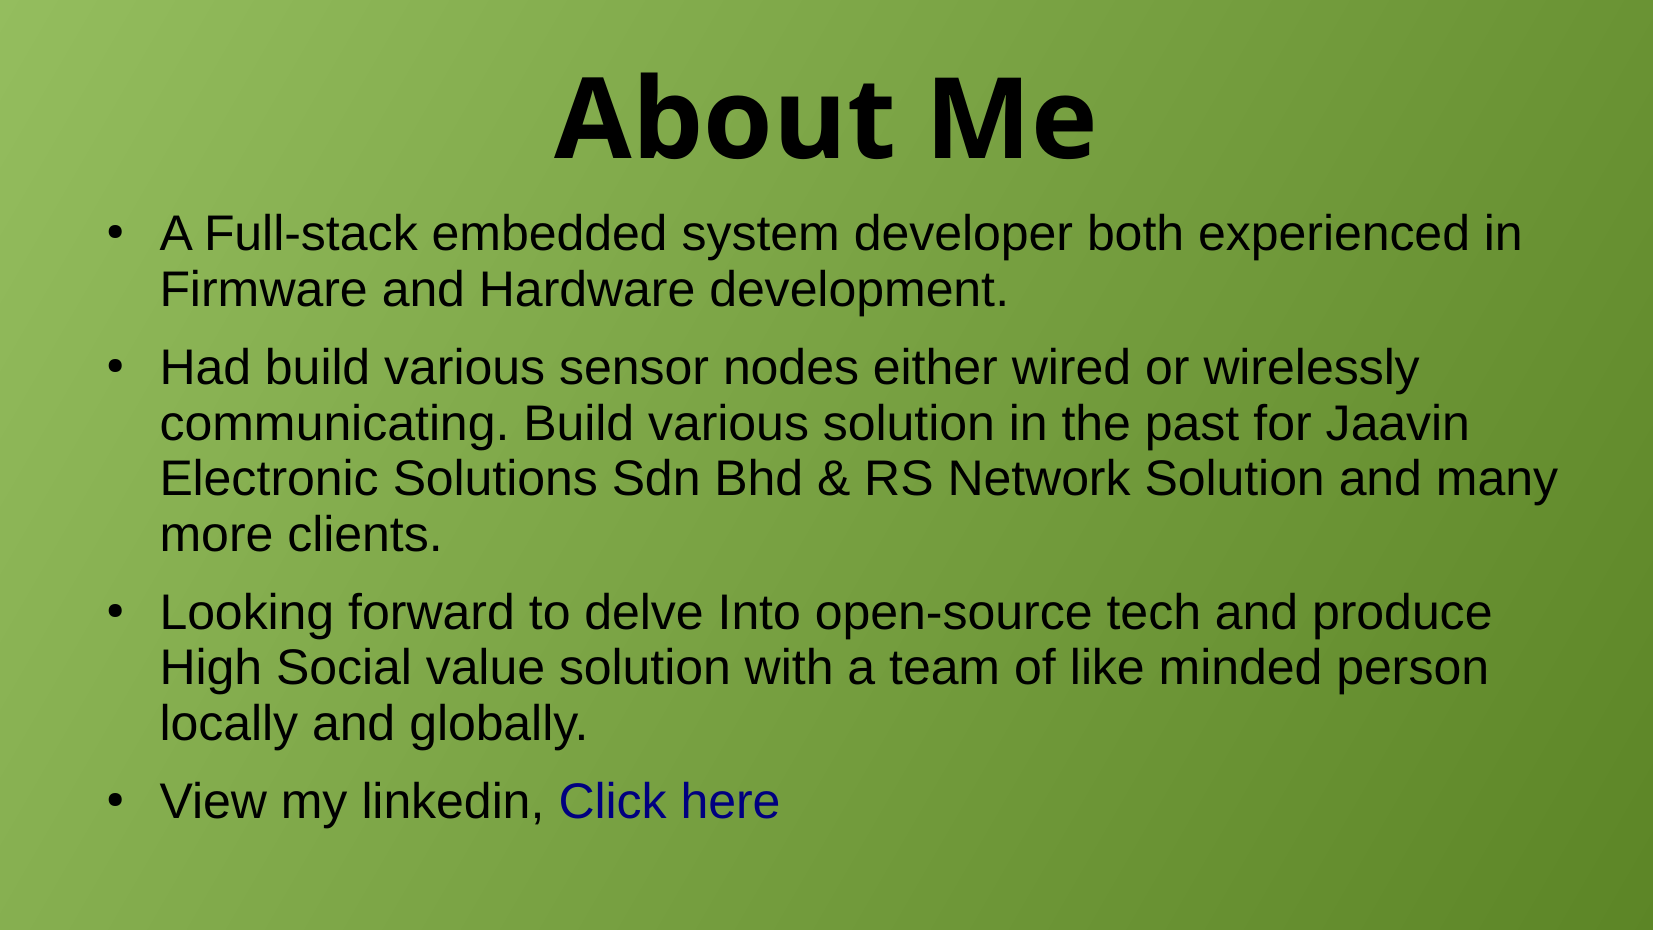

# About Me
A Full-stack embedded system developer both experienced in Firmware and Hardware development.
Had build various sensor nodes either wired or wirelessly communicating. Build various solution in the past for Jaavin Electronic Solutions Sdn Bhd & RS Network Solution and many more clients.
Looking forward to delve Into open-source tech and produce High Social value solution with a team of like minded person locally and globally.
View my linkedin, Click here